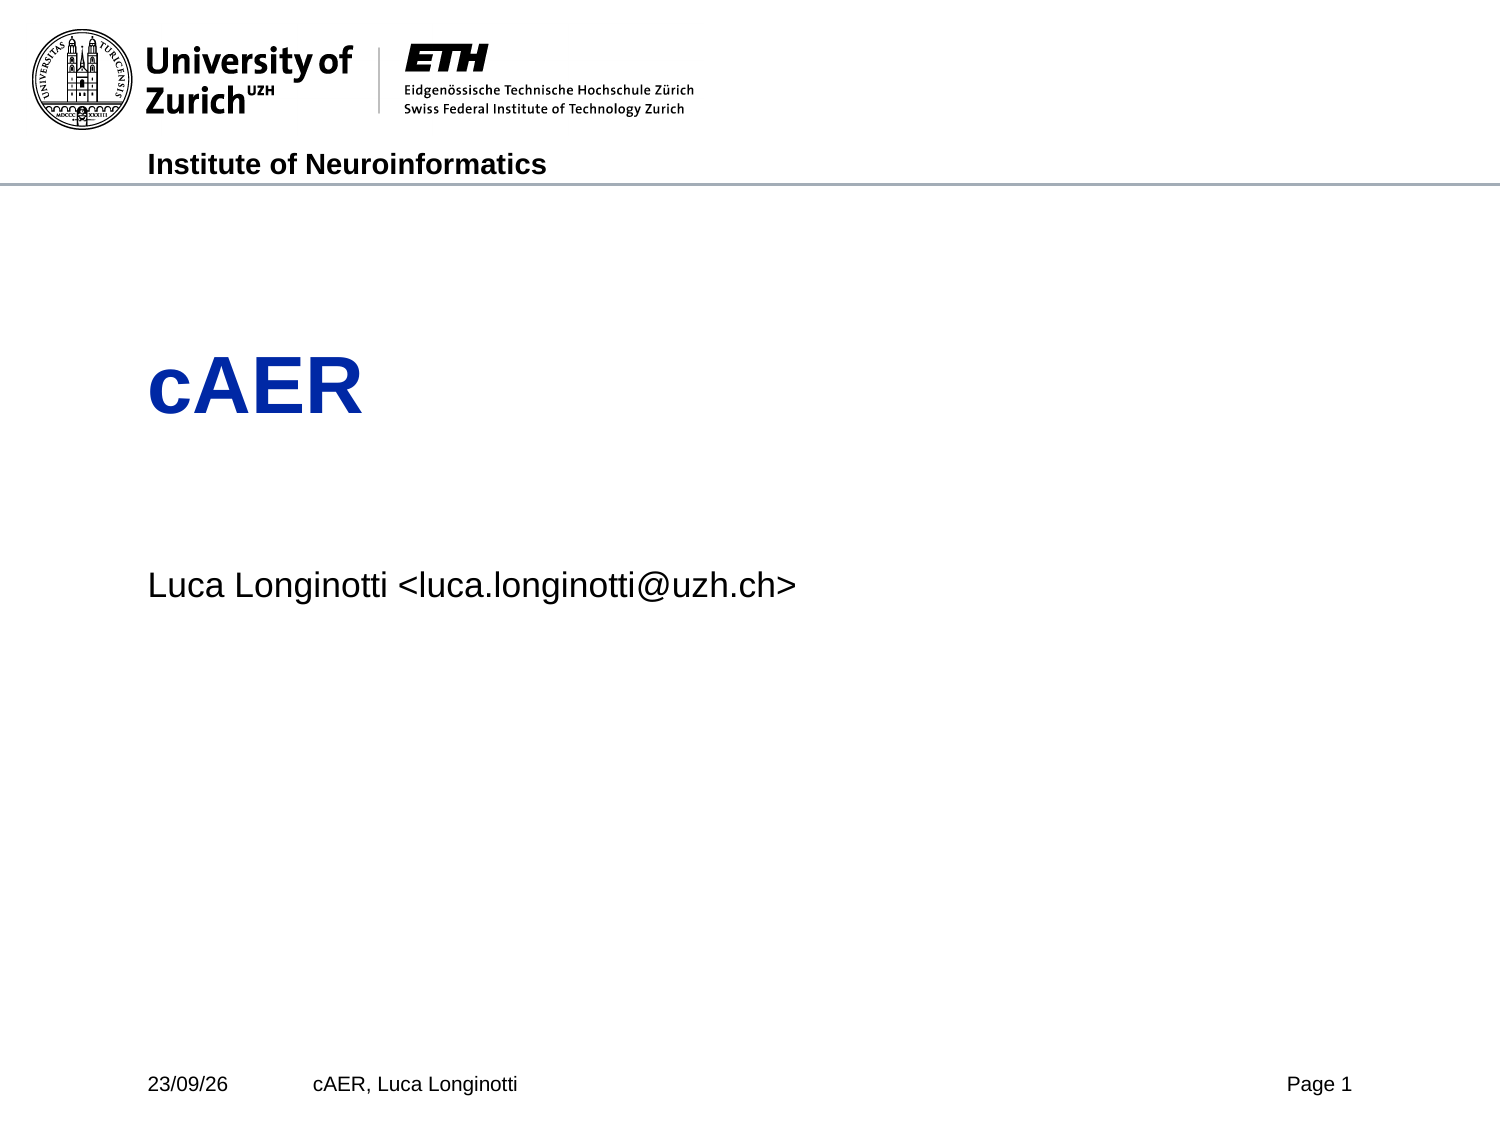

# cAER
Luca Longinotti <luca.longinotti@uzh.ch>
cAER, Luca Longinotti
1